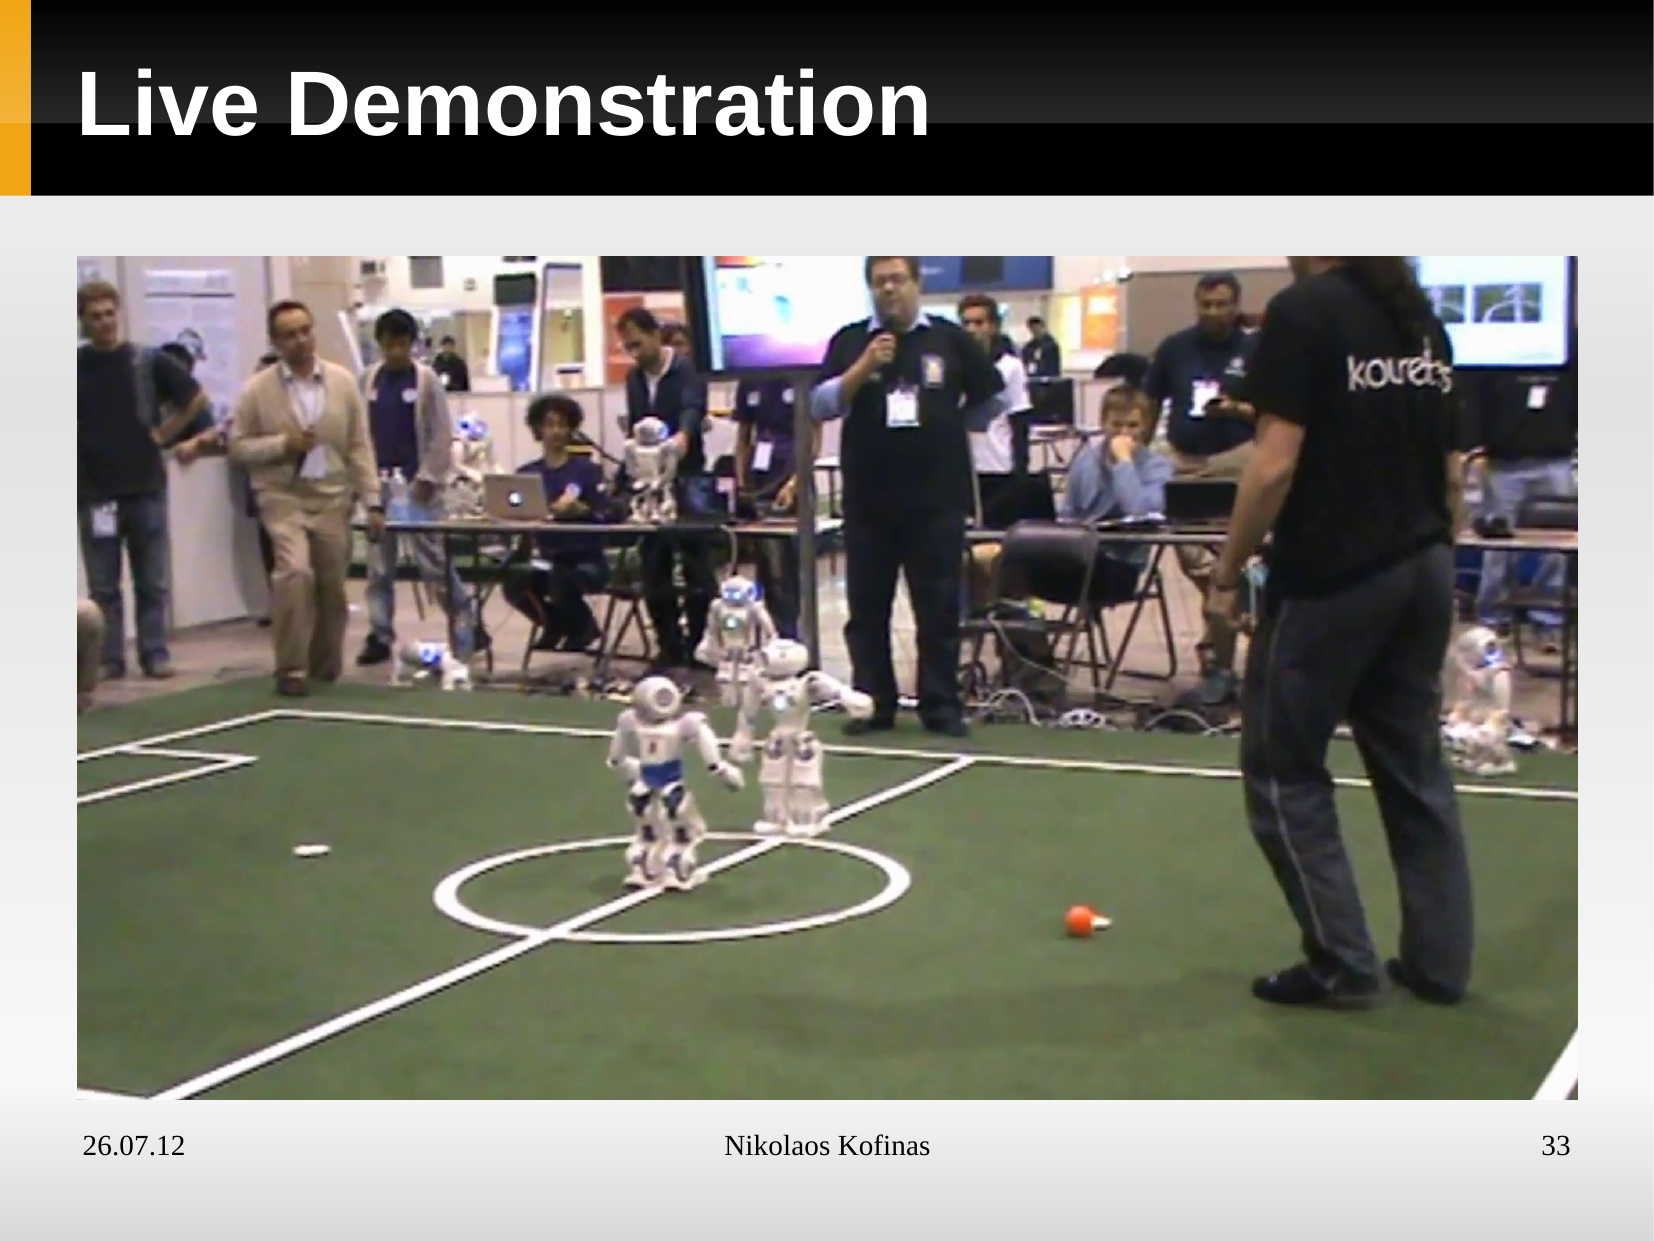

# Live Demonstration
26.07.12
Νικόλαος Κοφινάς
33